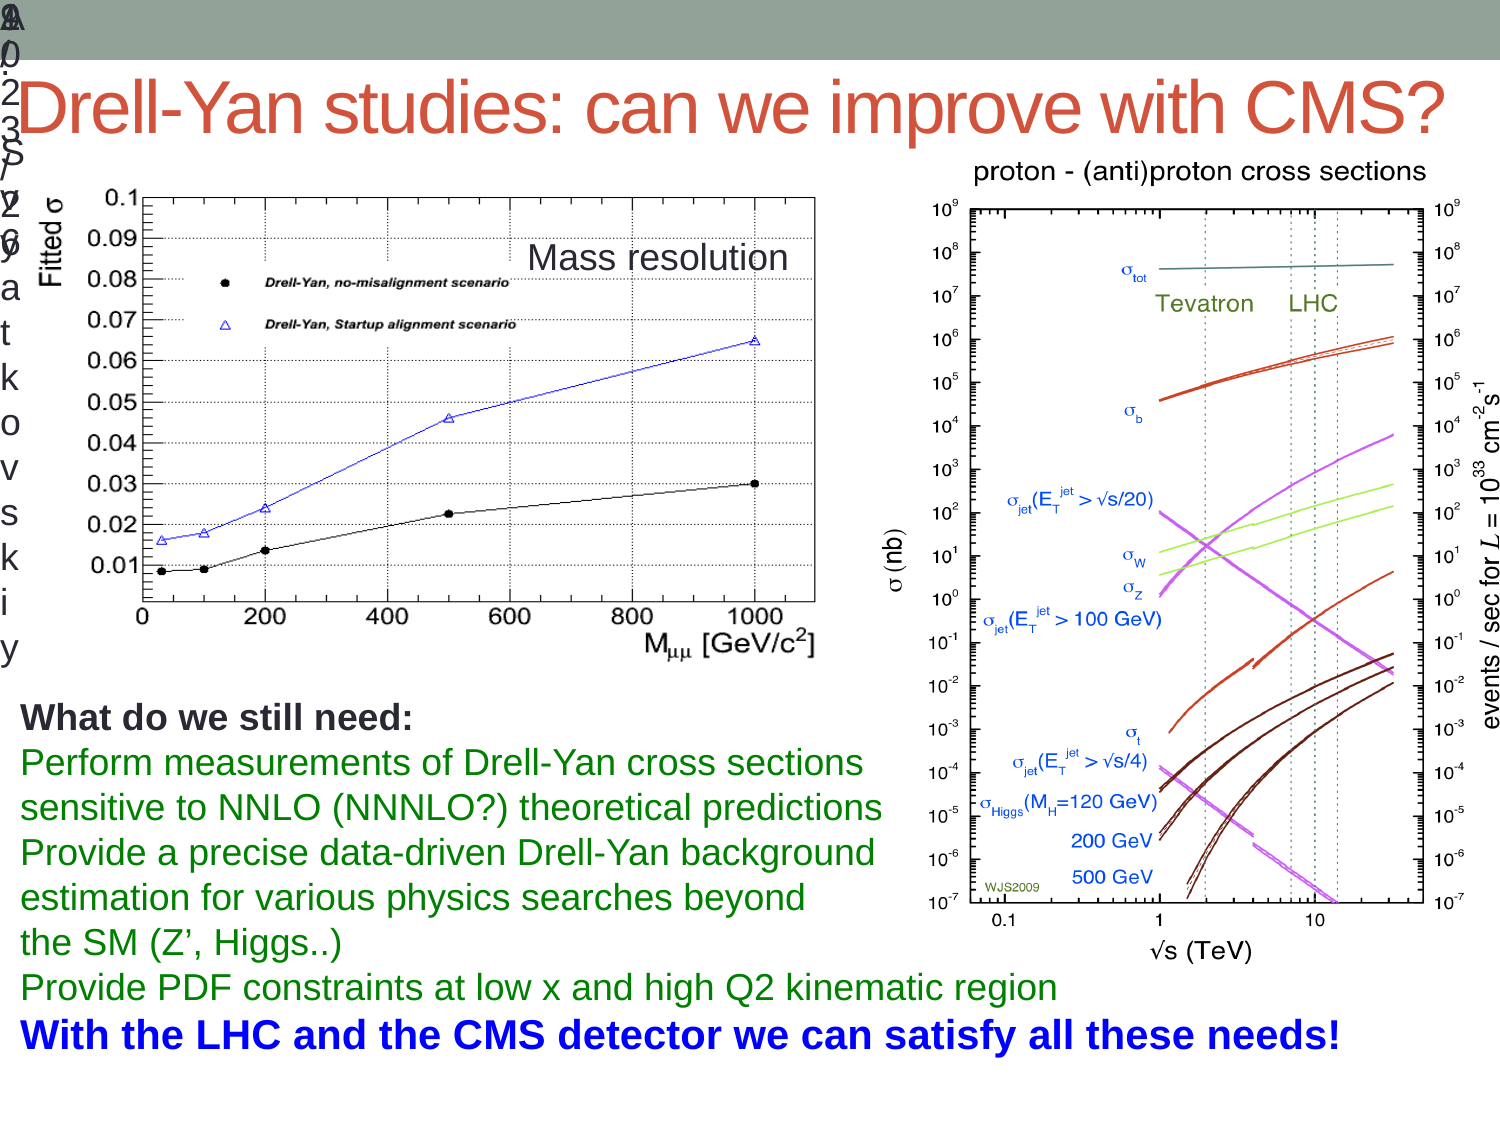

A. Svyatkovskiy
# Drell-Yan studies: can we improve with CMS?
Mass resolution
What do we still need:
Perform measurements of Drell-Yan cross sections
sensitive to NNLO (NNNLO?) theoretical predictions.
Provide a precise data-driven Drell-Yan background
estimation for various physics searches beyond
the SM (Z’, Higgs..)
Provide PDF constraints at low x and high Q2 kinematic region
With the LHC and the CMS detector we can satisfy all these needs!